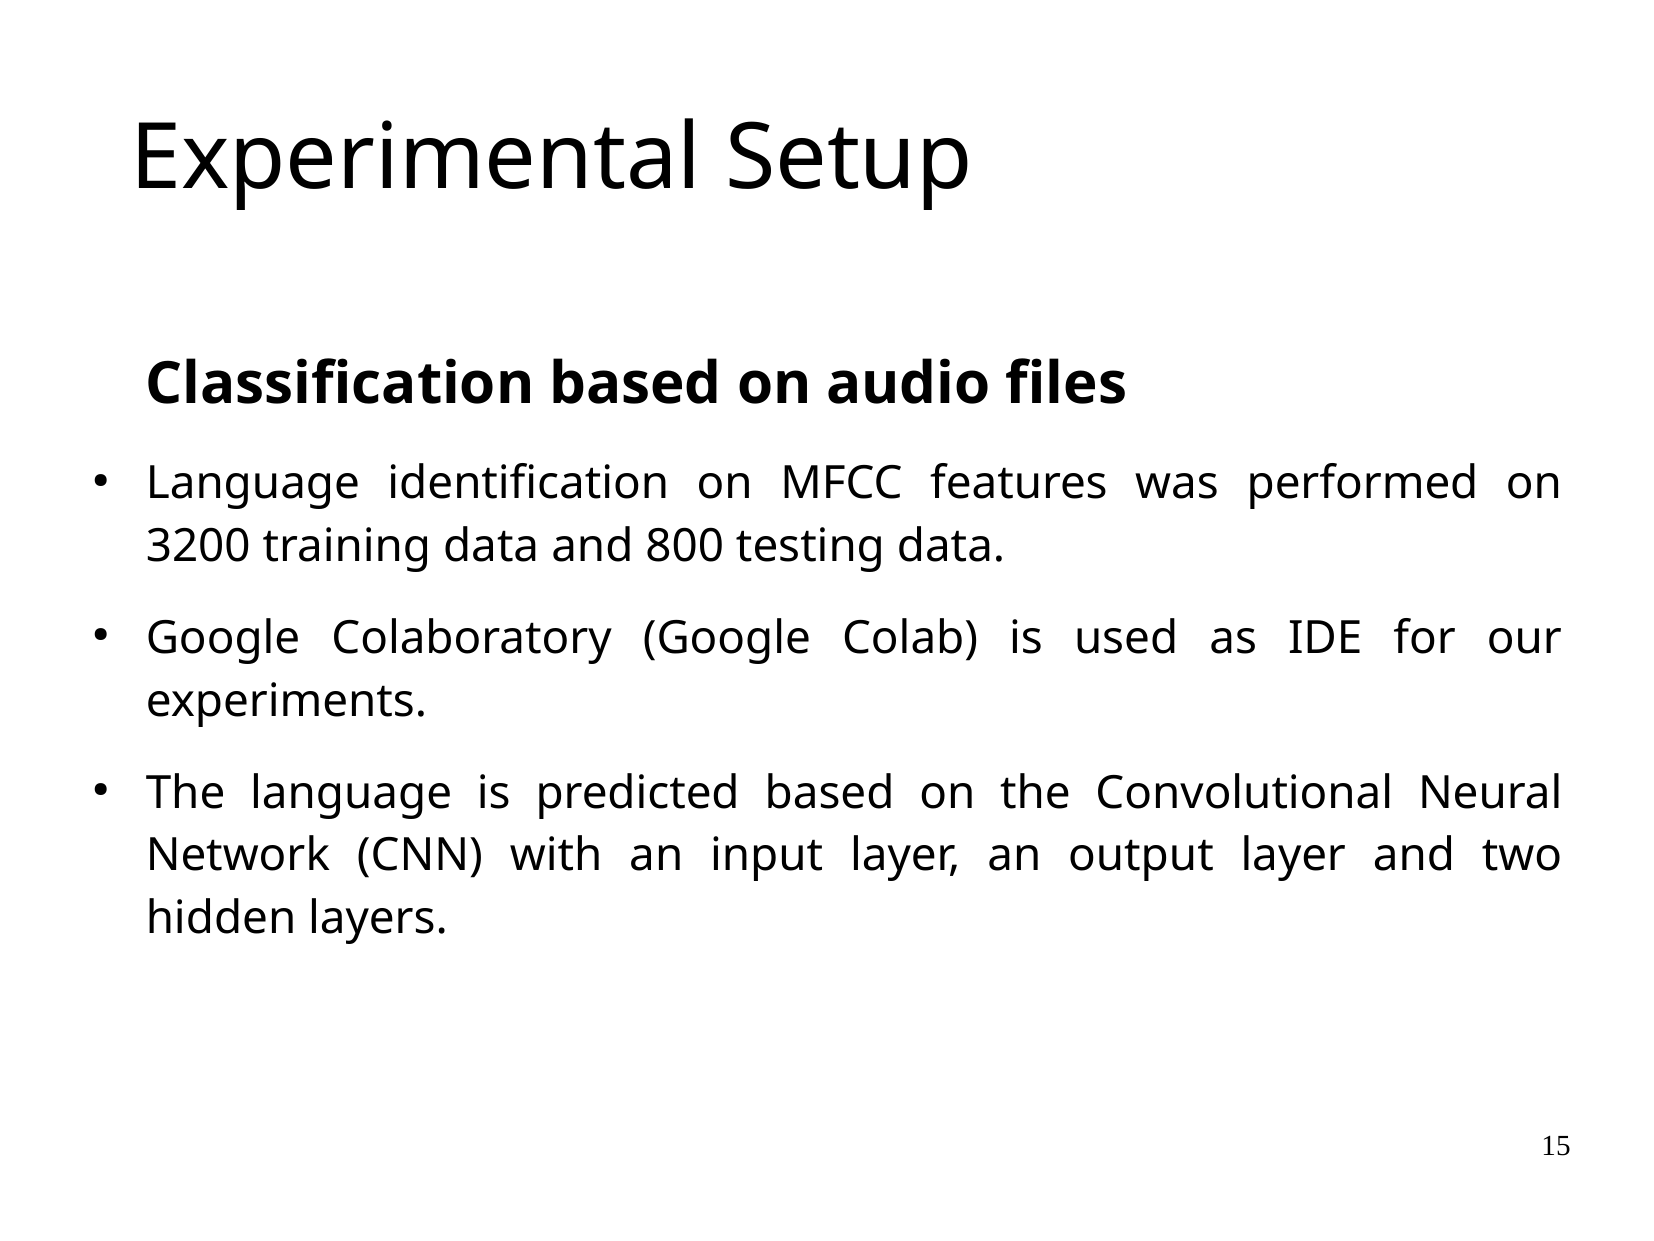

# Experimental Setup
Classification based on audio files
Language identification on MFCC features was performed on 3200 training data and 800 testing data.
Google Colaboratory (Google Colab) is used as IDE for our experiments.
The language is predicted based on the Convolutional Neural Network (CNN) with an input layer, an output layer and two hidden layers.
15